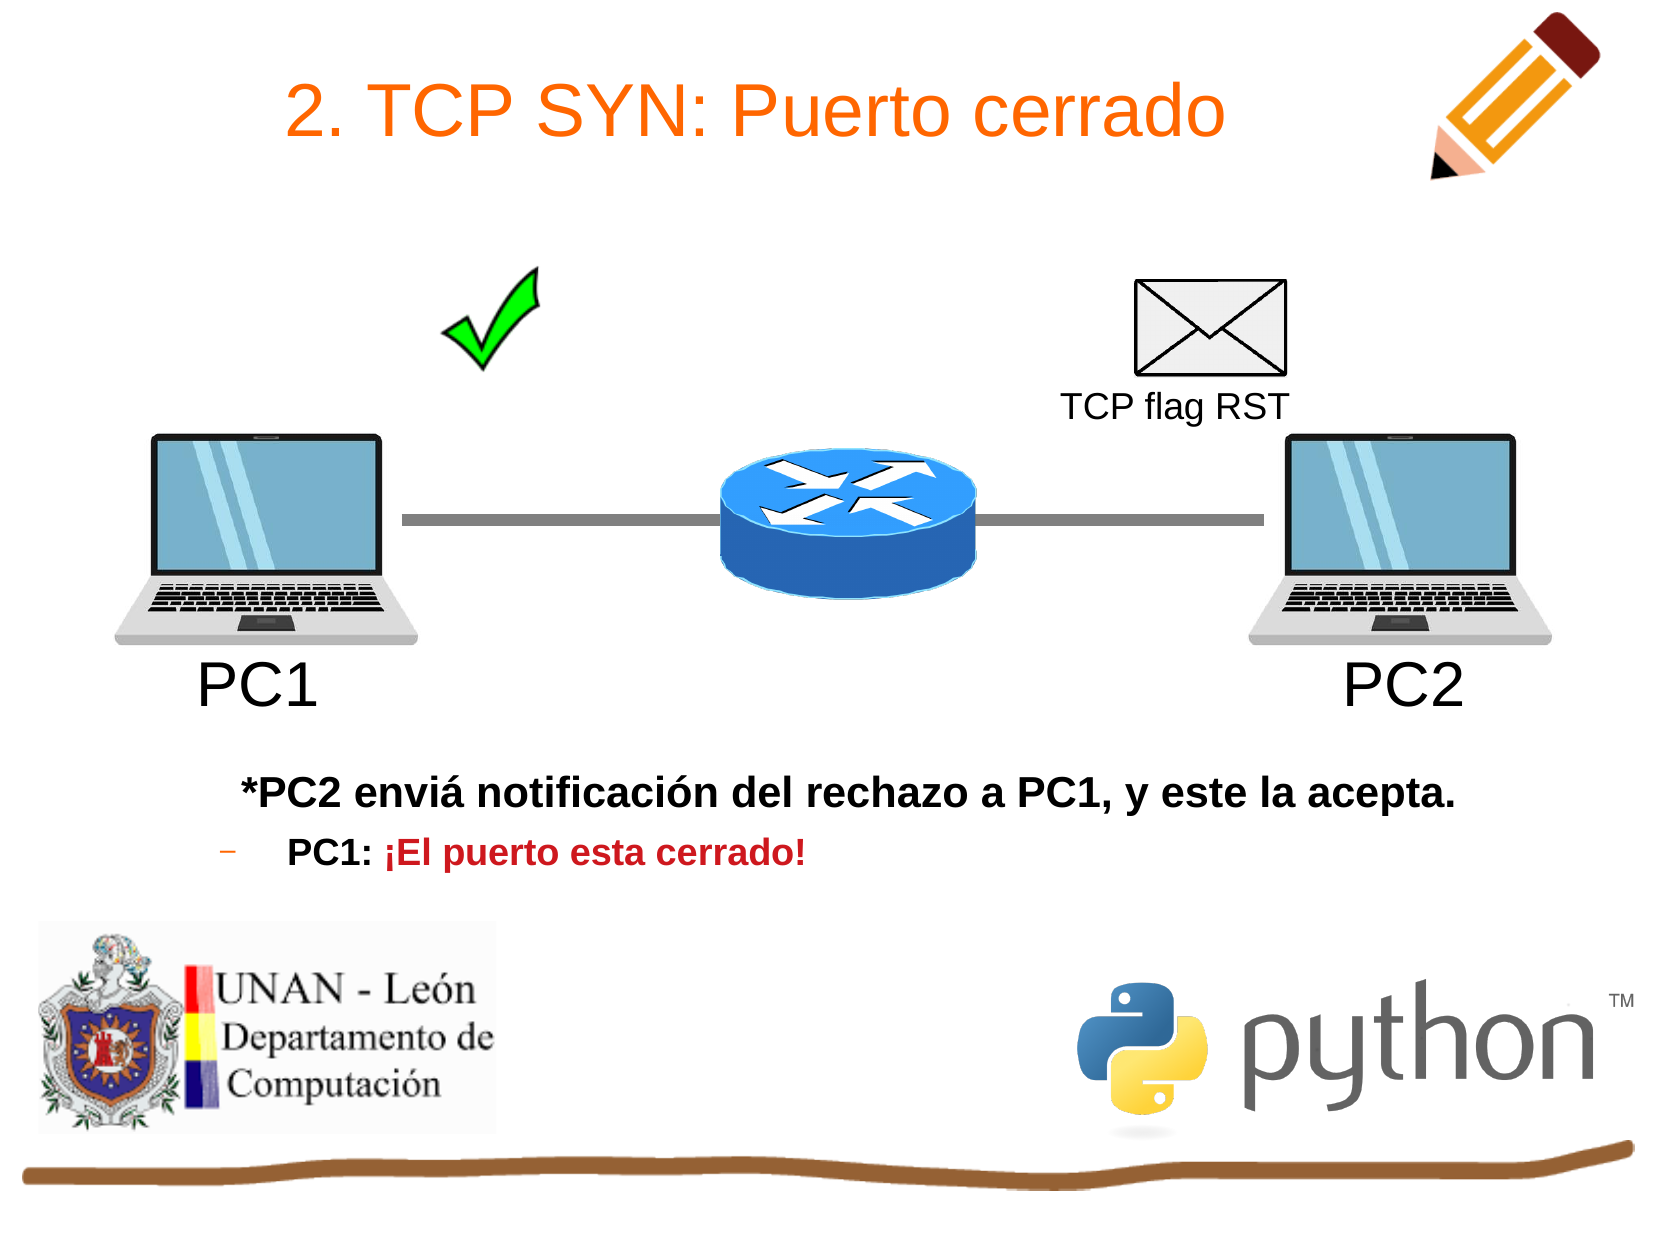

# 2. TCP SYN: Puerto cerrado
TCP flag RST
PC1
PC2
*PC2 enviá notificación del rechazo a PC1, y este la acepta.
PC1: ¡El puerto esta cerrado!